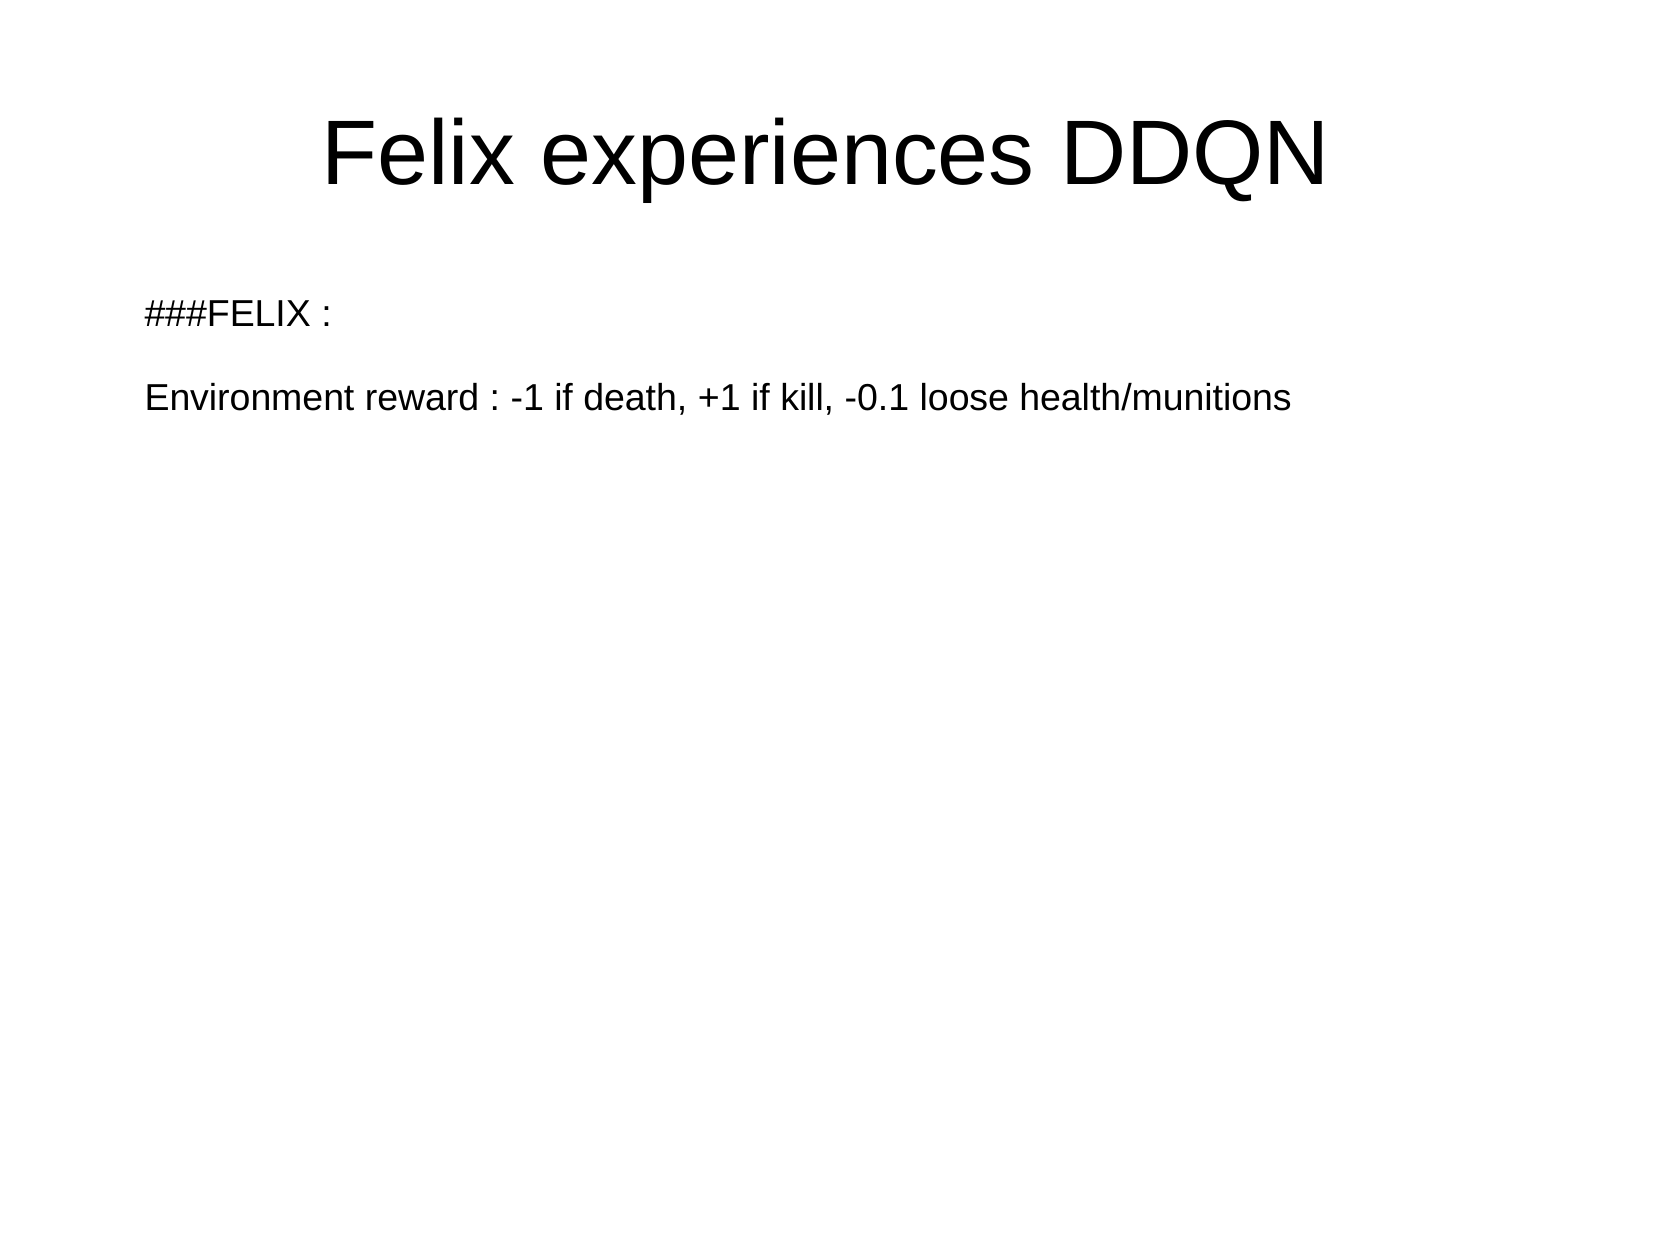

# Felix experiences DDQN
###FELIX :
Environment reward : -1 if death, +1 if kill, -0.1 loose health/munitions